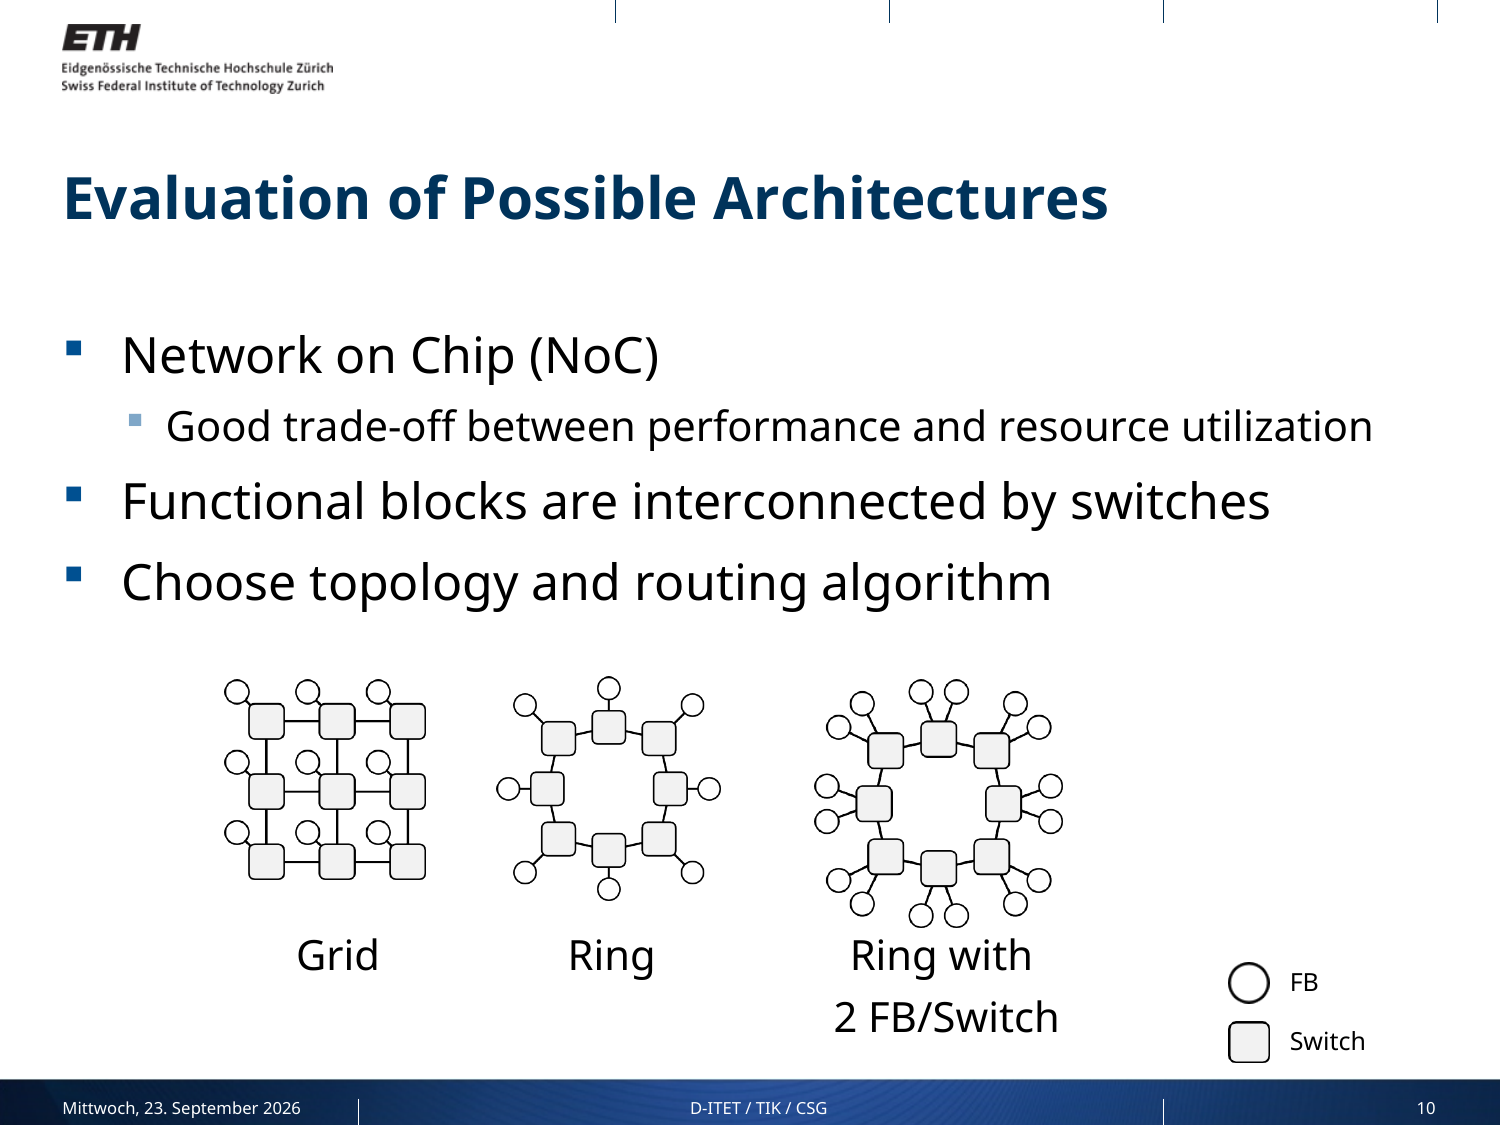

# Evaluation of Possible Architectures
Network on Chip (NoC)
Good trade-off between performance and resource utilization
Functional blocks are interconnected by switches
Choose topology and routing algorithm
Grid
Ring
Ring with
2 FB/Switch
FB
Switch
10